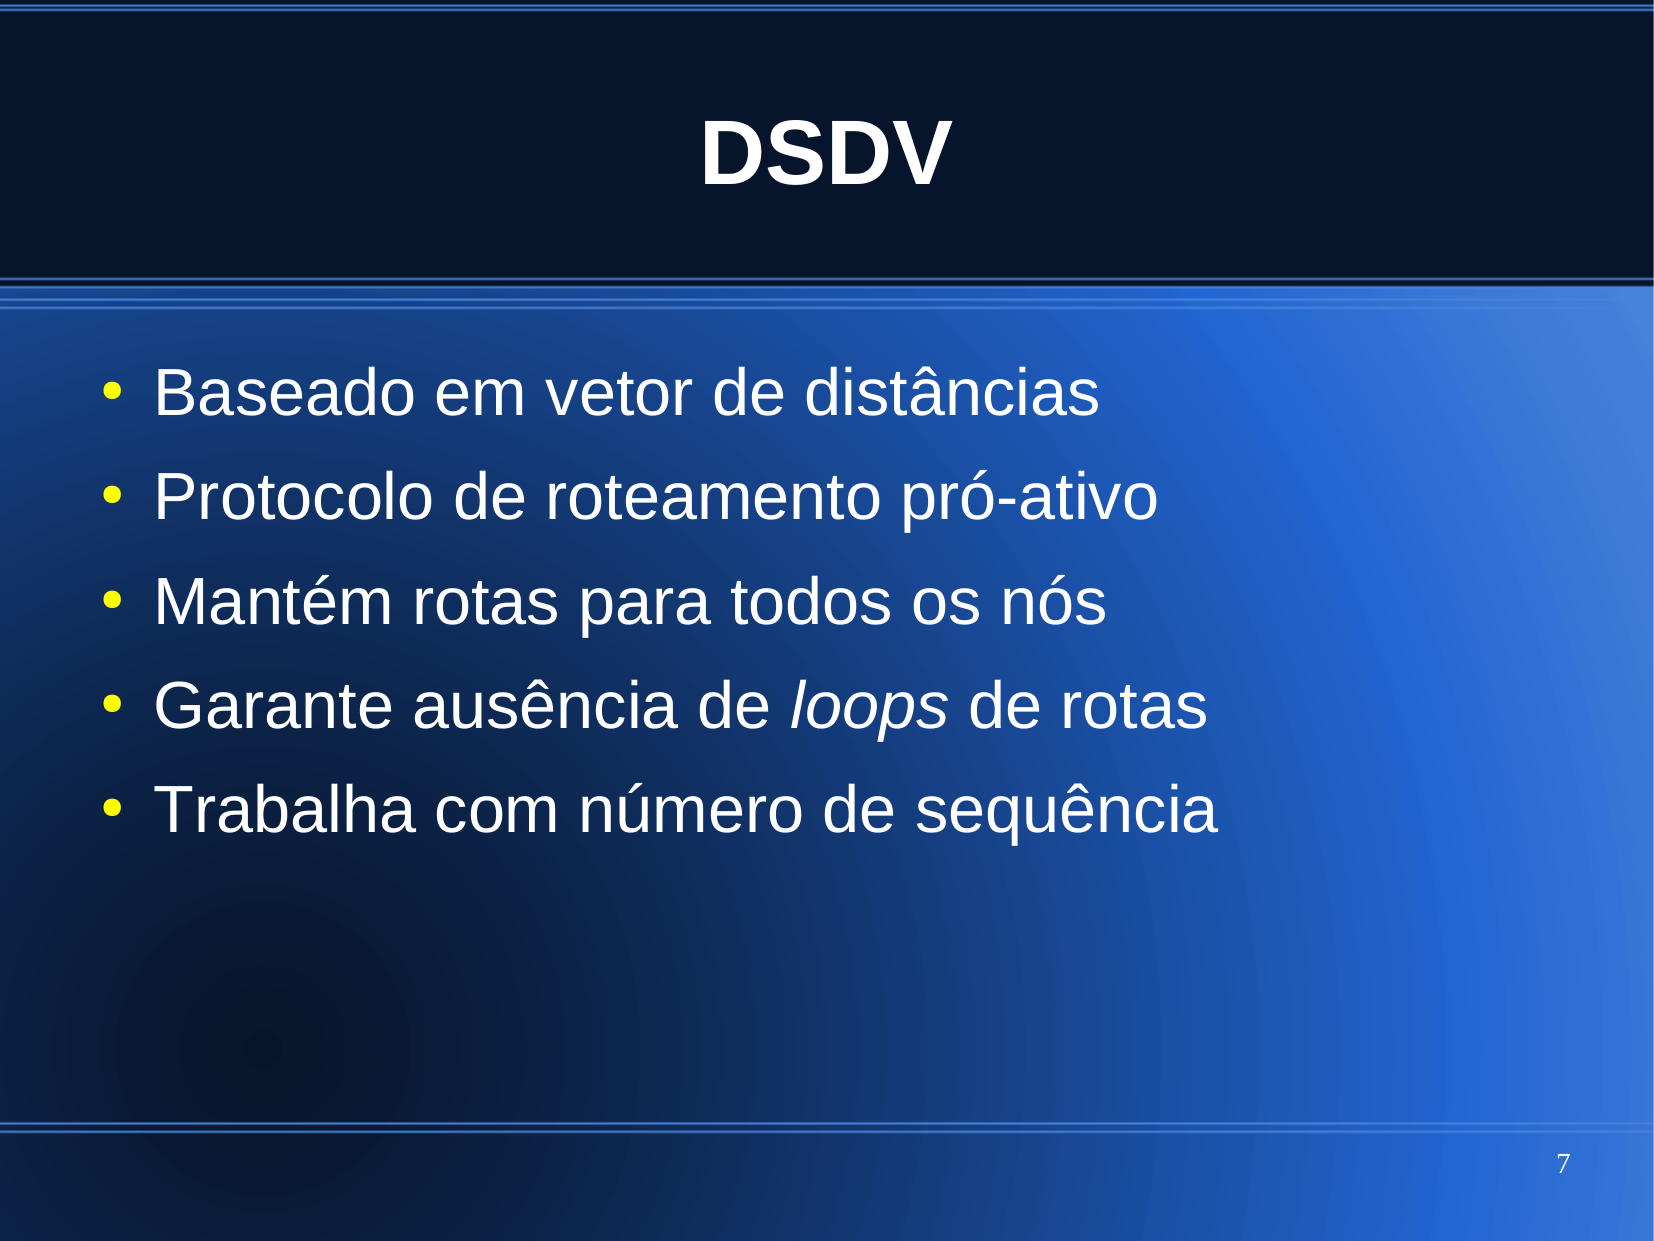

# DSDV
Baseado em vetor de distâncias
Protocolo de roteamento pró-ativo
Mantém rotas para todos os nós
Garante ausência de loops de rotas
Trabalha com número de sequência
7